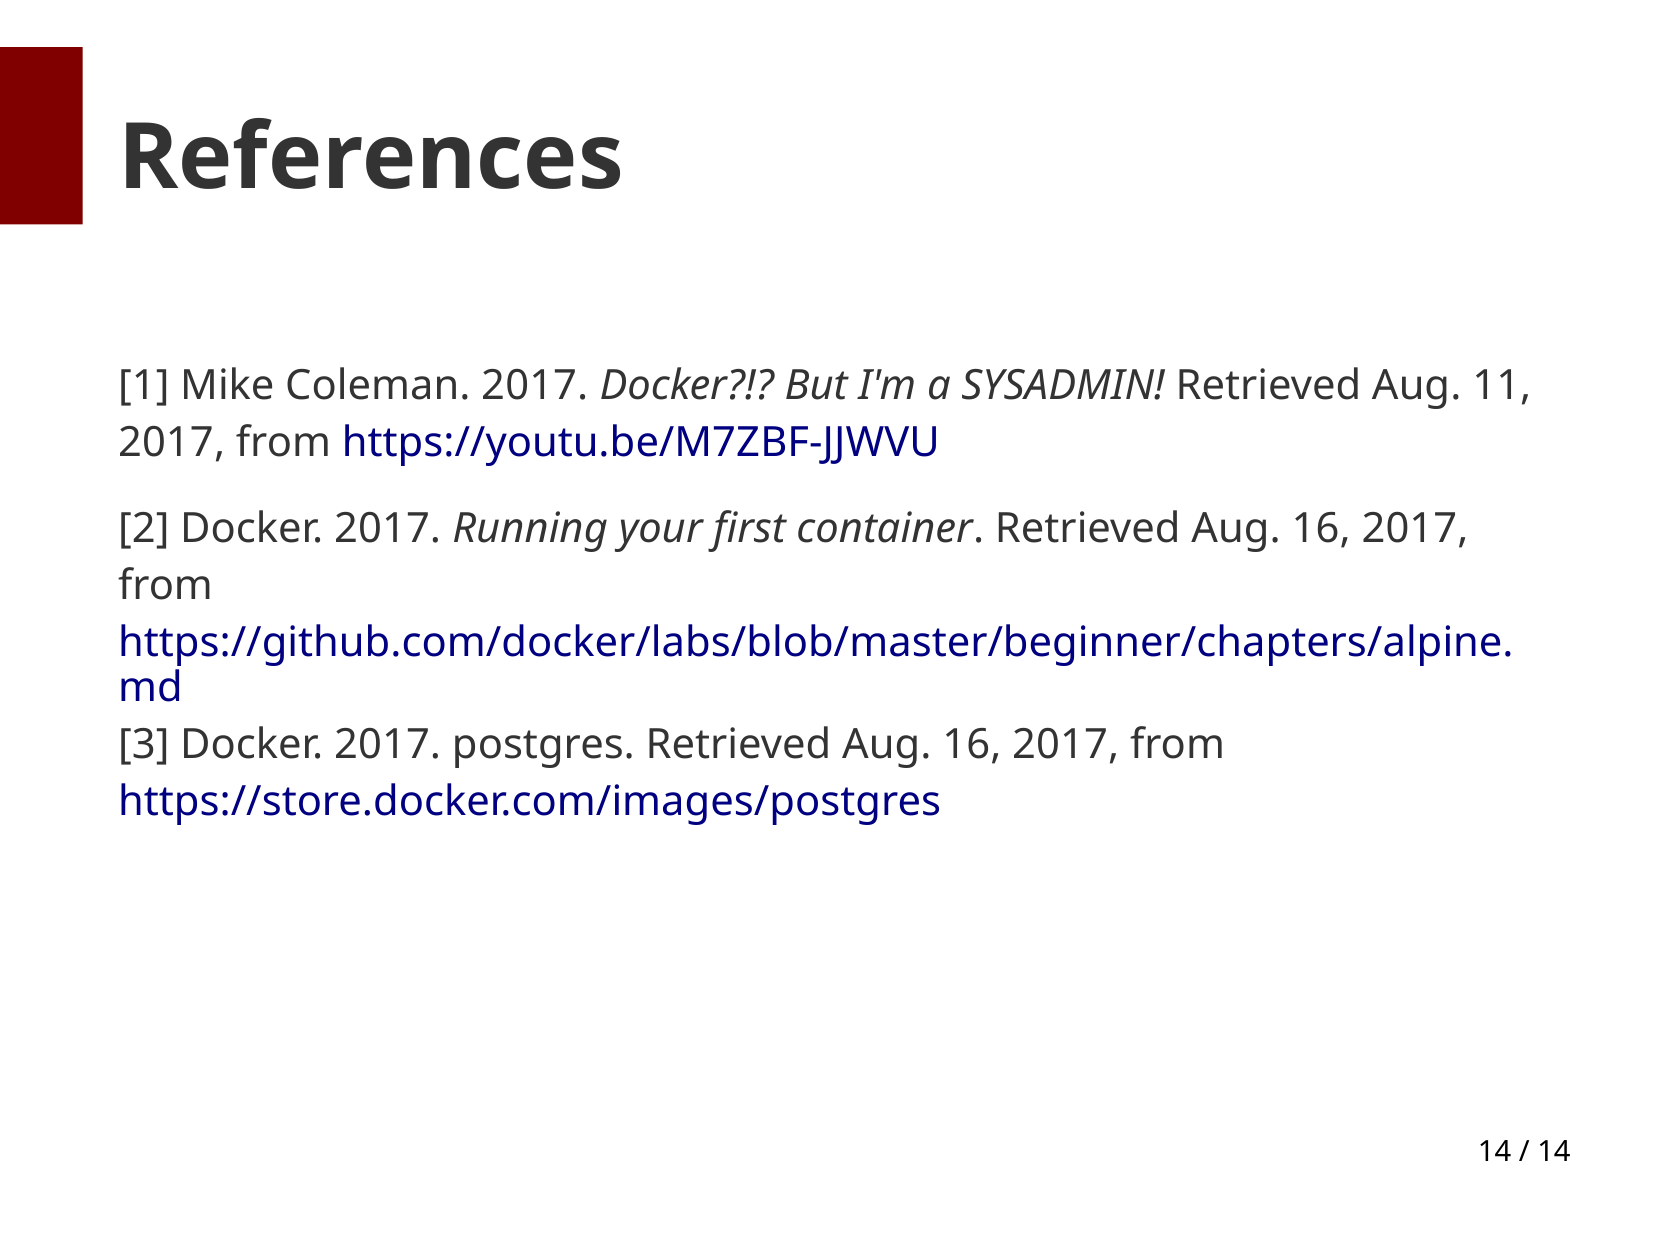

# References
[1] Mike Coleman. 2017. Docker?!? But I'm a SYSADMIN! Retrieved Aug. 11, 2017, from https://youtu.be/M7ZBF-JJWVU
[2] Docker. 2017. Running your first container. Retrieved Aug. 16, 2017, from https://github.com/docker/labs/blob/master/beginner/chapters/alpine.md[3] Docker. 2017. postgres. Retrieved Aug. 16, 2017, from https://store.docker.com/images/postgres
14